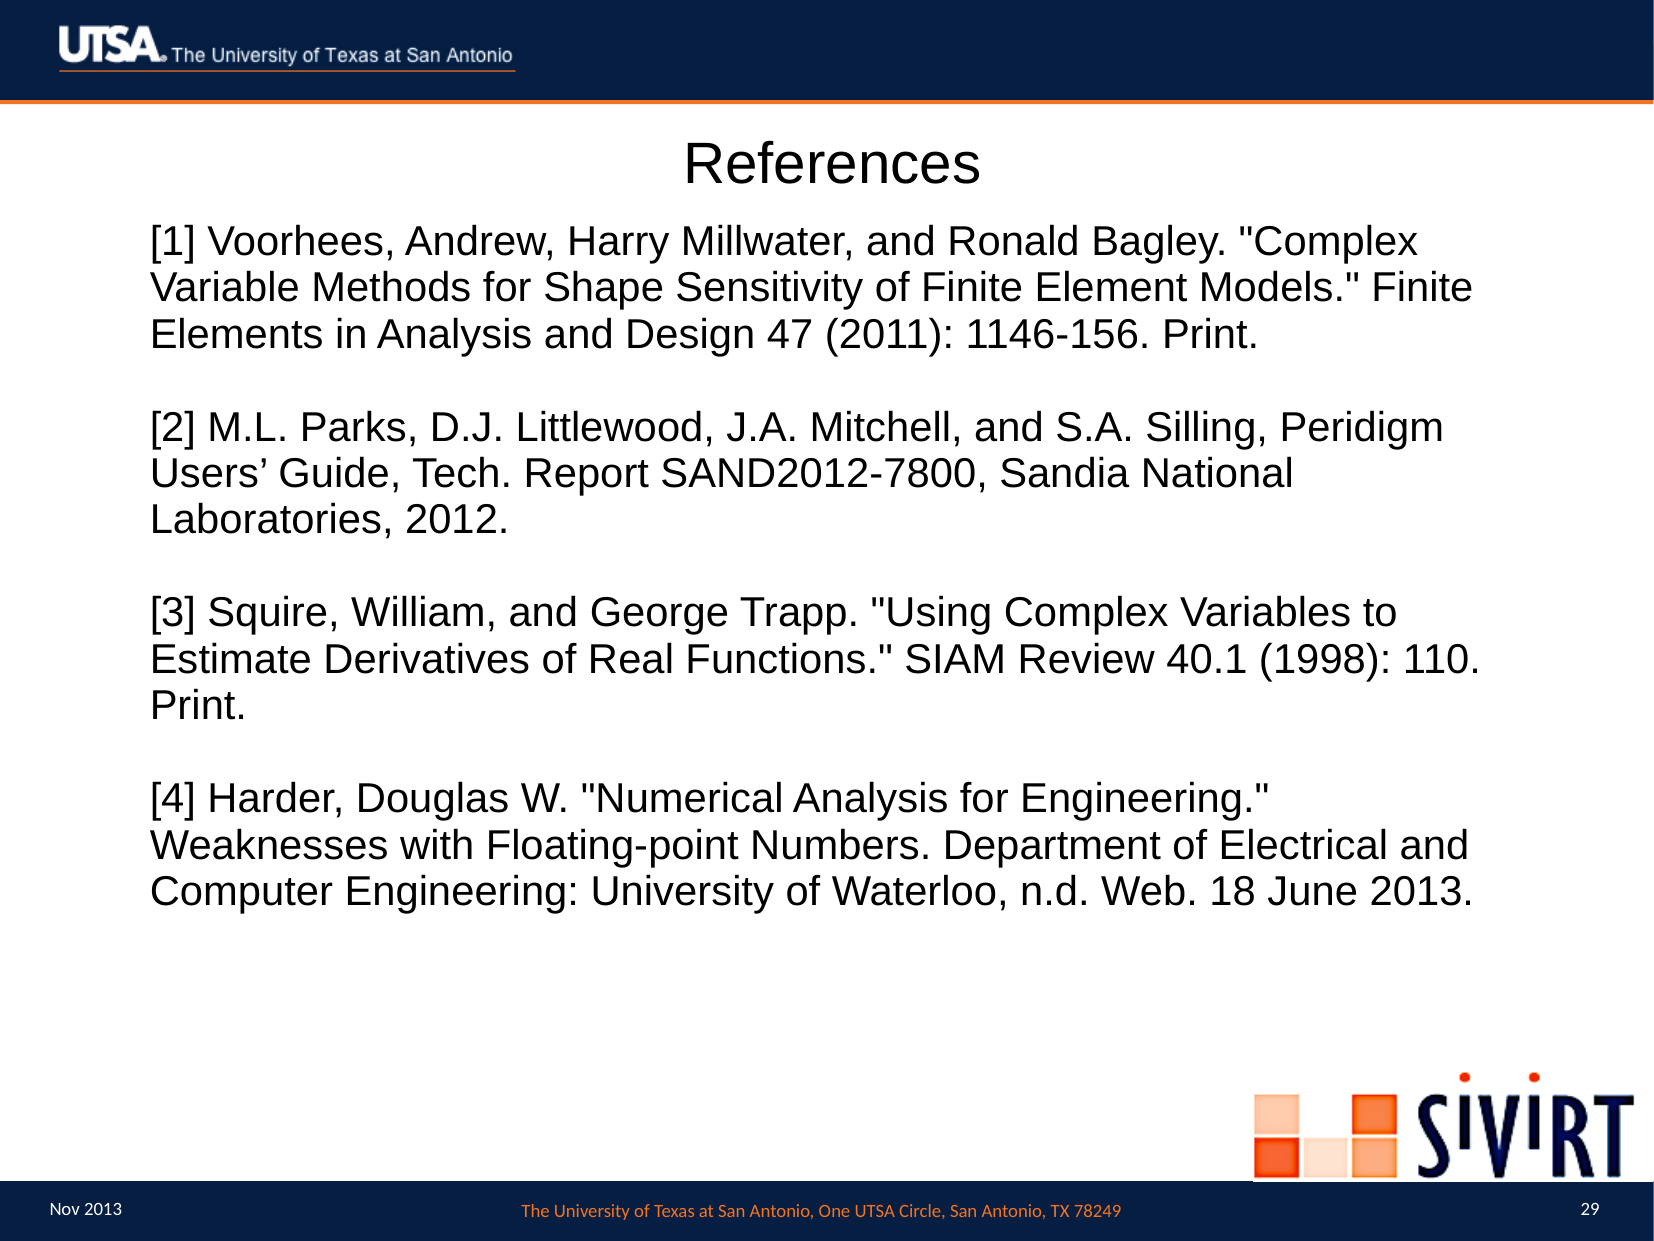

# References
[1] Voorhees, Andrew, Harry Millwater, and Ronald Bagley. "Complex Variable Methods for Shape Sensitivity of Finite Element Models." Finite Elements in Analysis and Design 47 (2011): 1146-156. Print.
[2] M.L. Parks, D.J. Littlewood, J.A. Mitchell, and S.A. Silling, Peridigm Users’ Guide, Tech. Report SAND2012-7800, Sandia National Laboratories, 2012.
[3] Squire, William, and George Trapp. "Using Complex Variables to Estimate Derivatives of Real Functions." SIAM Review 40.1 (1998): 110. Print.
[4] Harder, Douglas W. "Numerical Analysis for Engineering." Weaknesses with Floating-point Numbers. Department of Electrical and Computer Engineering: University of Waterloo, n.d. Web. 18 June 2013.